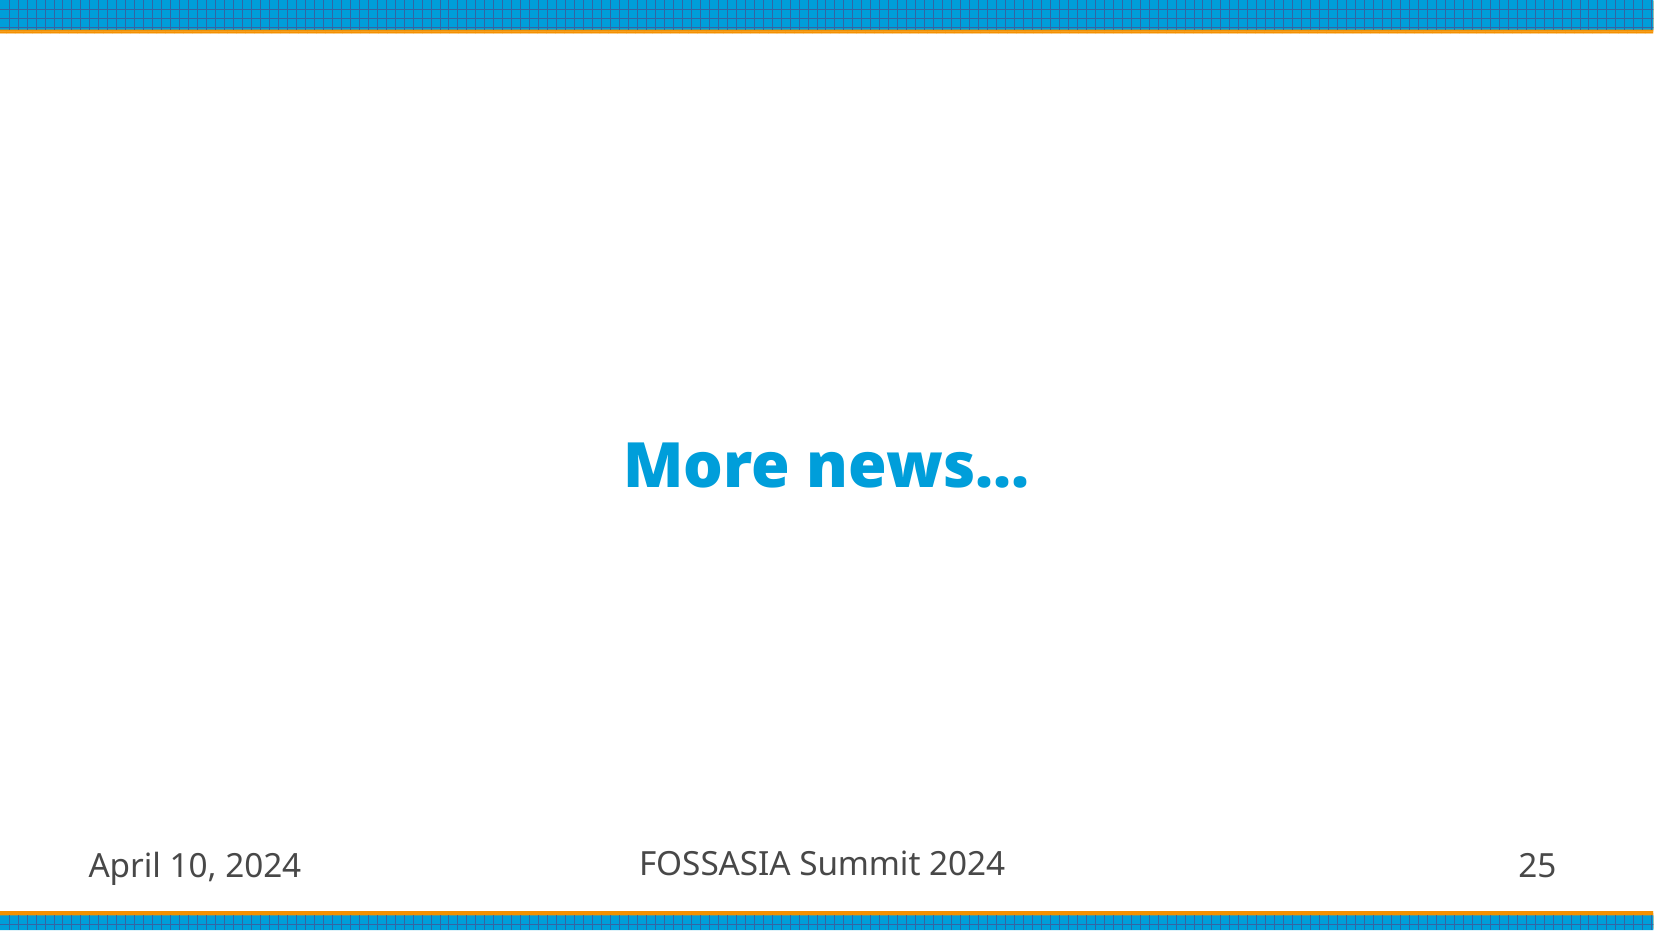

# More news...
FOSSASIA Summit 2024
April 10, 2024
25